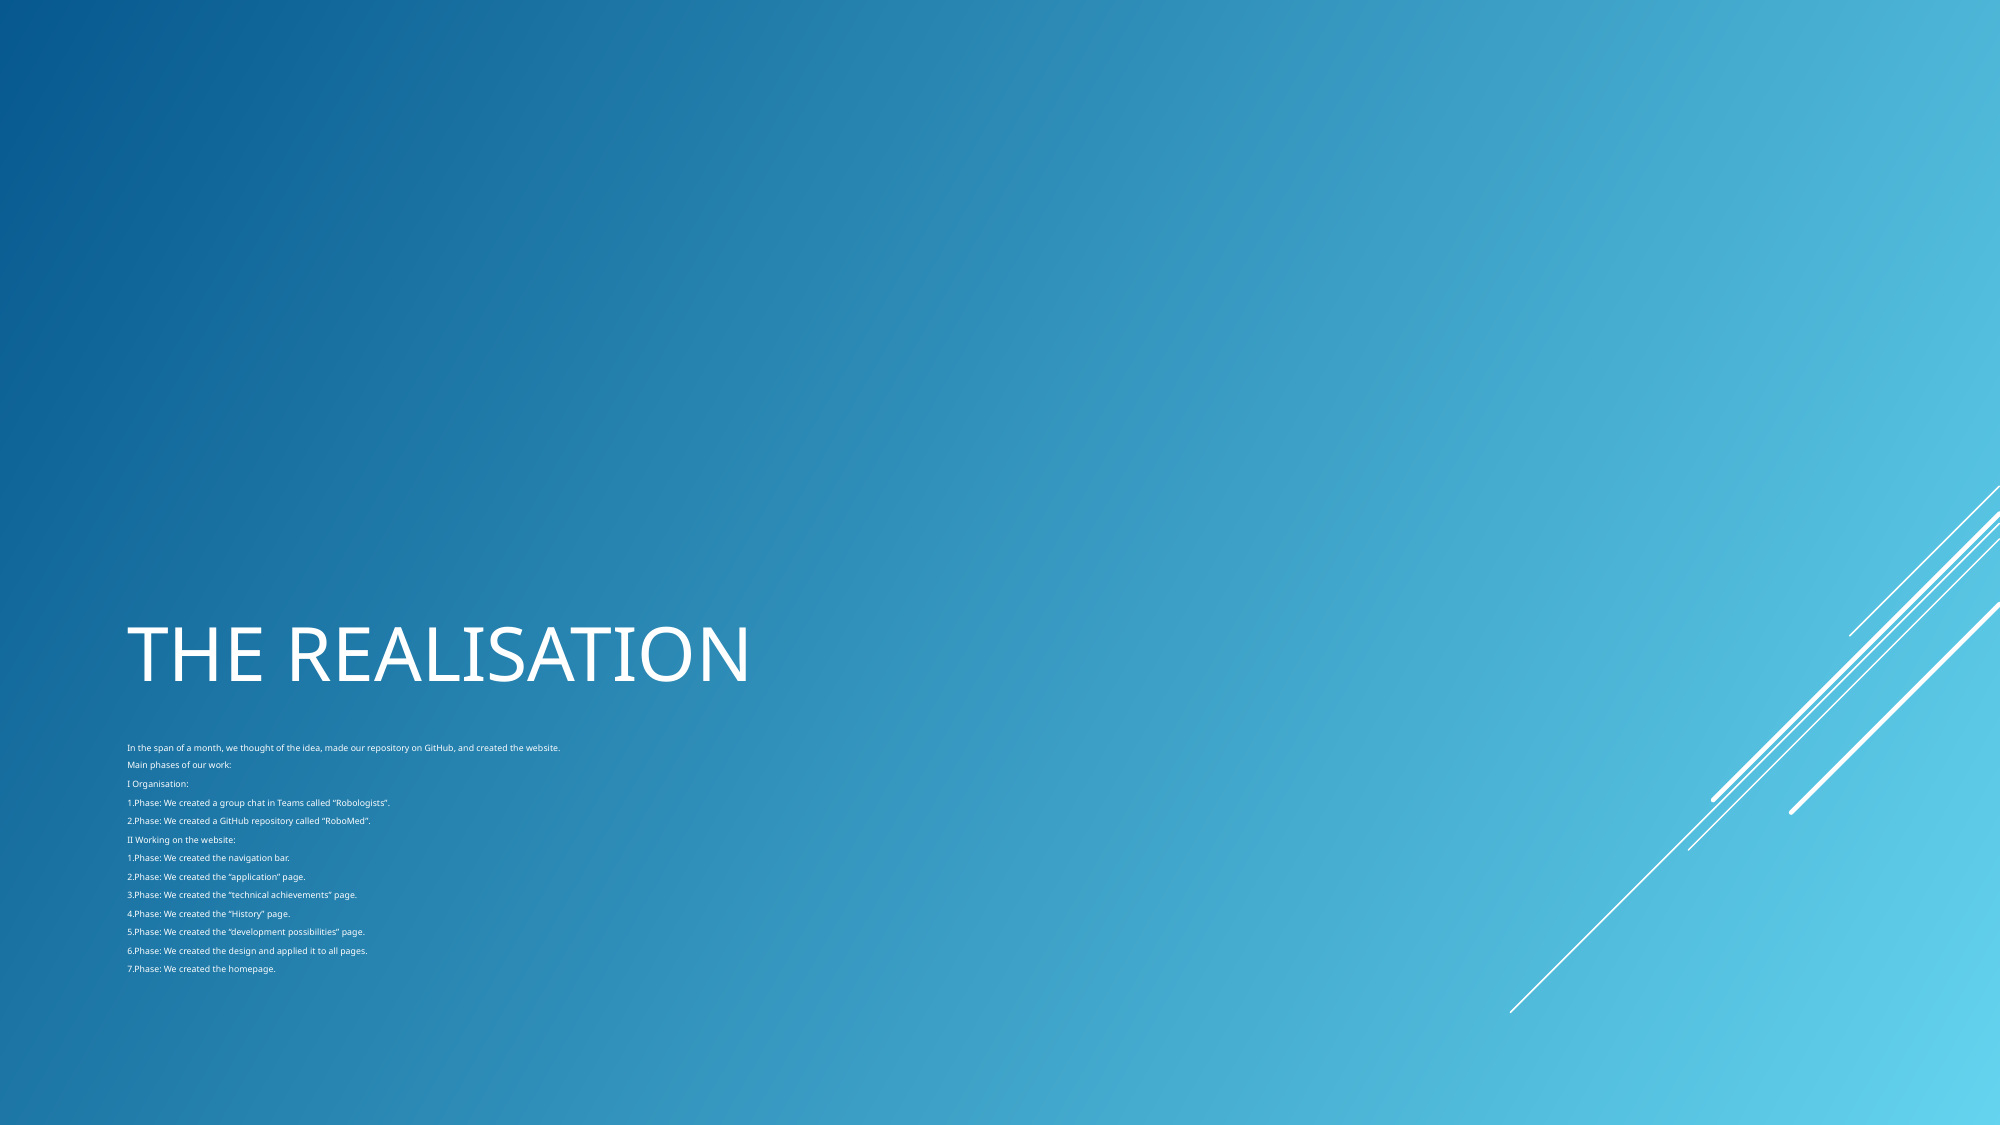

# The realisation
In the span of a month, we thought of the idea, made our repository on GitHub, and created the website.
Main phases of our work:
I Organisation:
1.Phase: We created a group chat in Teams called “Robologists”.
2.Phase: We created a GitHub repository called “RoboMed”.
II Working on the website:
1.Phase: We created the navigation bar.
2.Phase: We created the “application” page.
3.Phase: We created the “technical achievements” page.
4.Phase: We created the “History” page.
5.Phase: We created the “development possibilities” page.
6.Phase: We created the design and applied it to all pages.
7.Phase: We created the homepage.